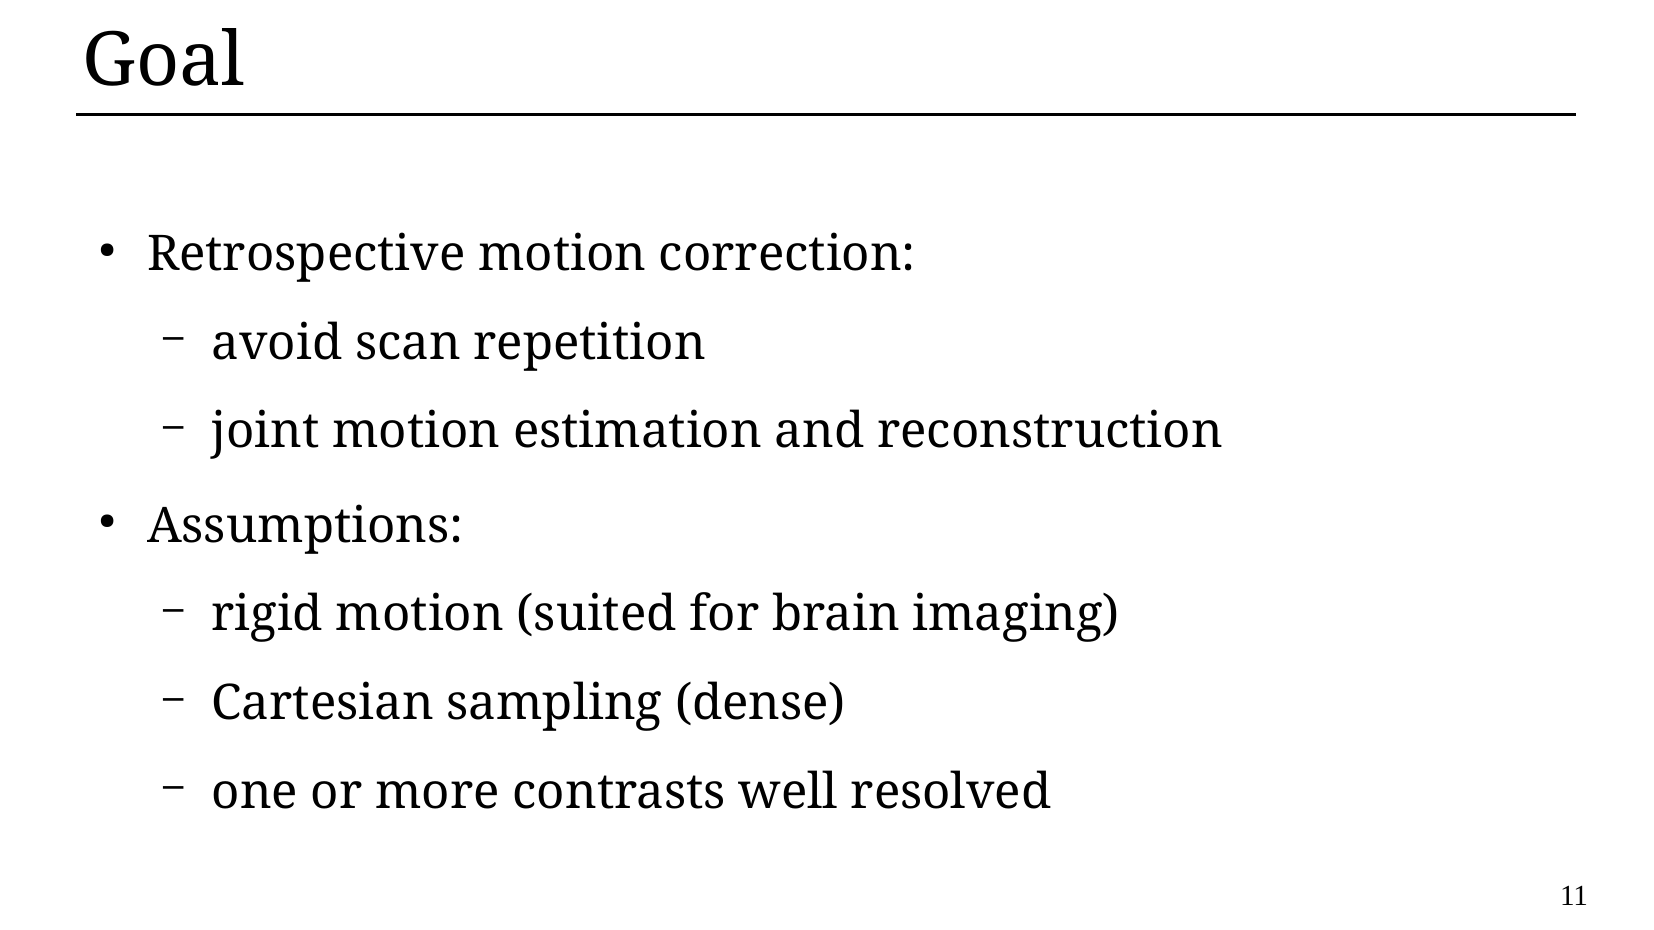

# Goal
Retrospective motion correction:
avoid scan repetition
joint motion estimation and reconstruction
Assumptions:
rigid motion (suited for brain imaging)
Cartesian sampling (dense)
one or more contrasts well resolved